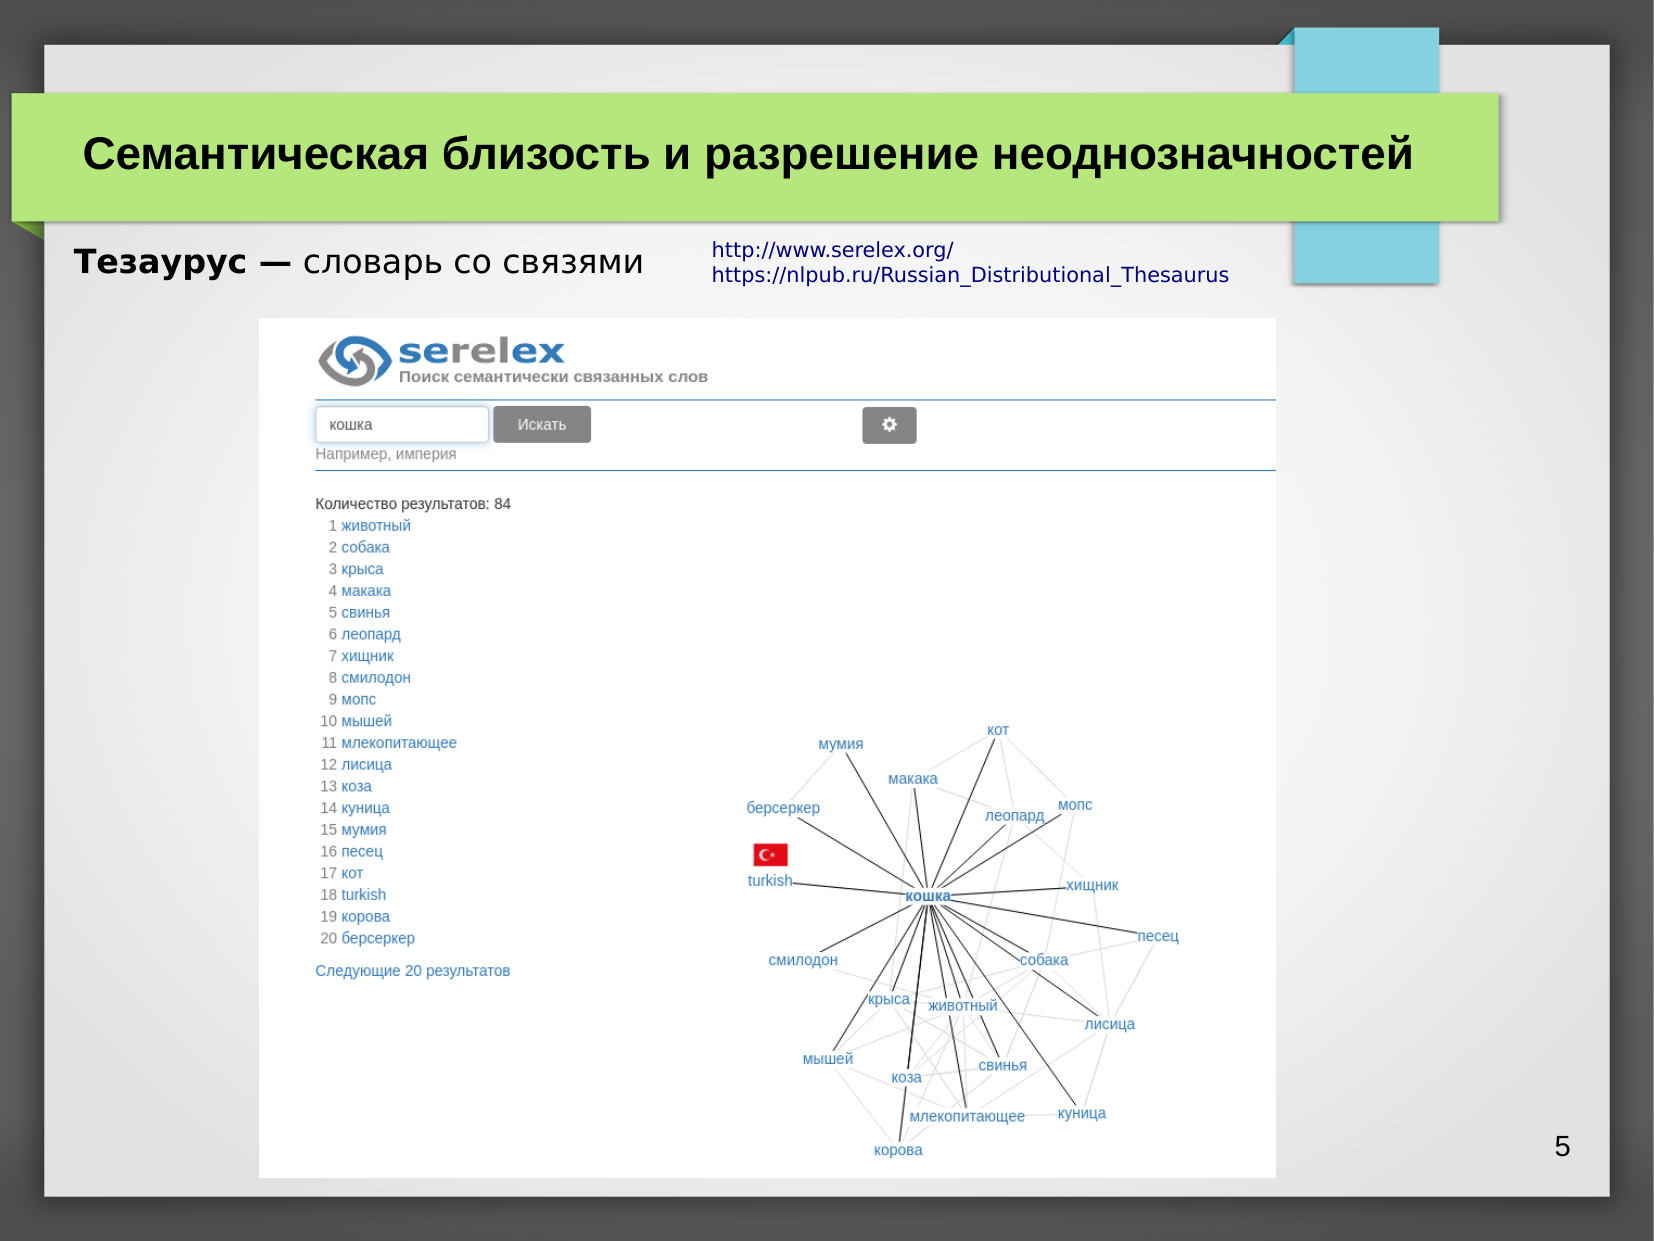

# Семантическая близость и разрешение неоднозначностей
http://www.serelex.org/
https://nlpub.ru/Russian_Distributional_Thesaurus
Тезаурус — словарь со связями
5